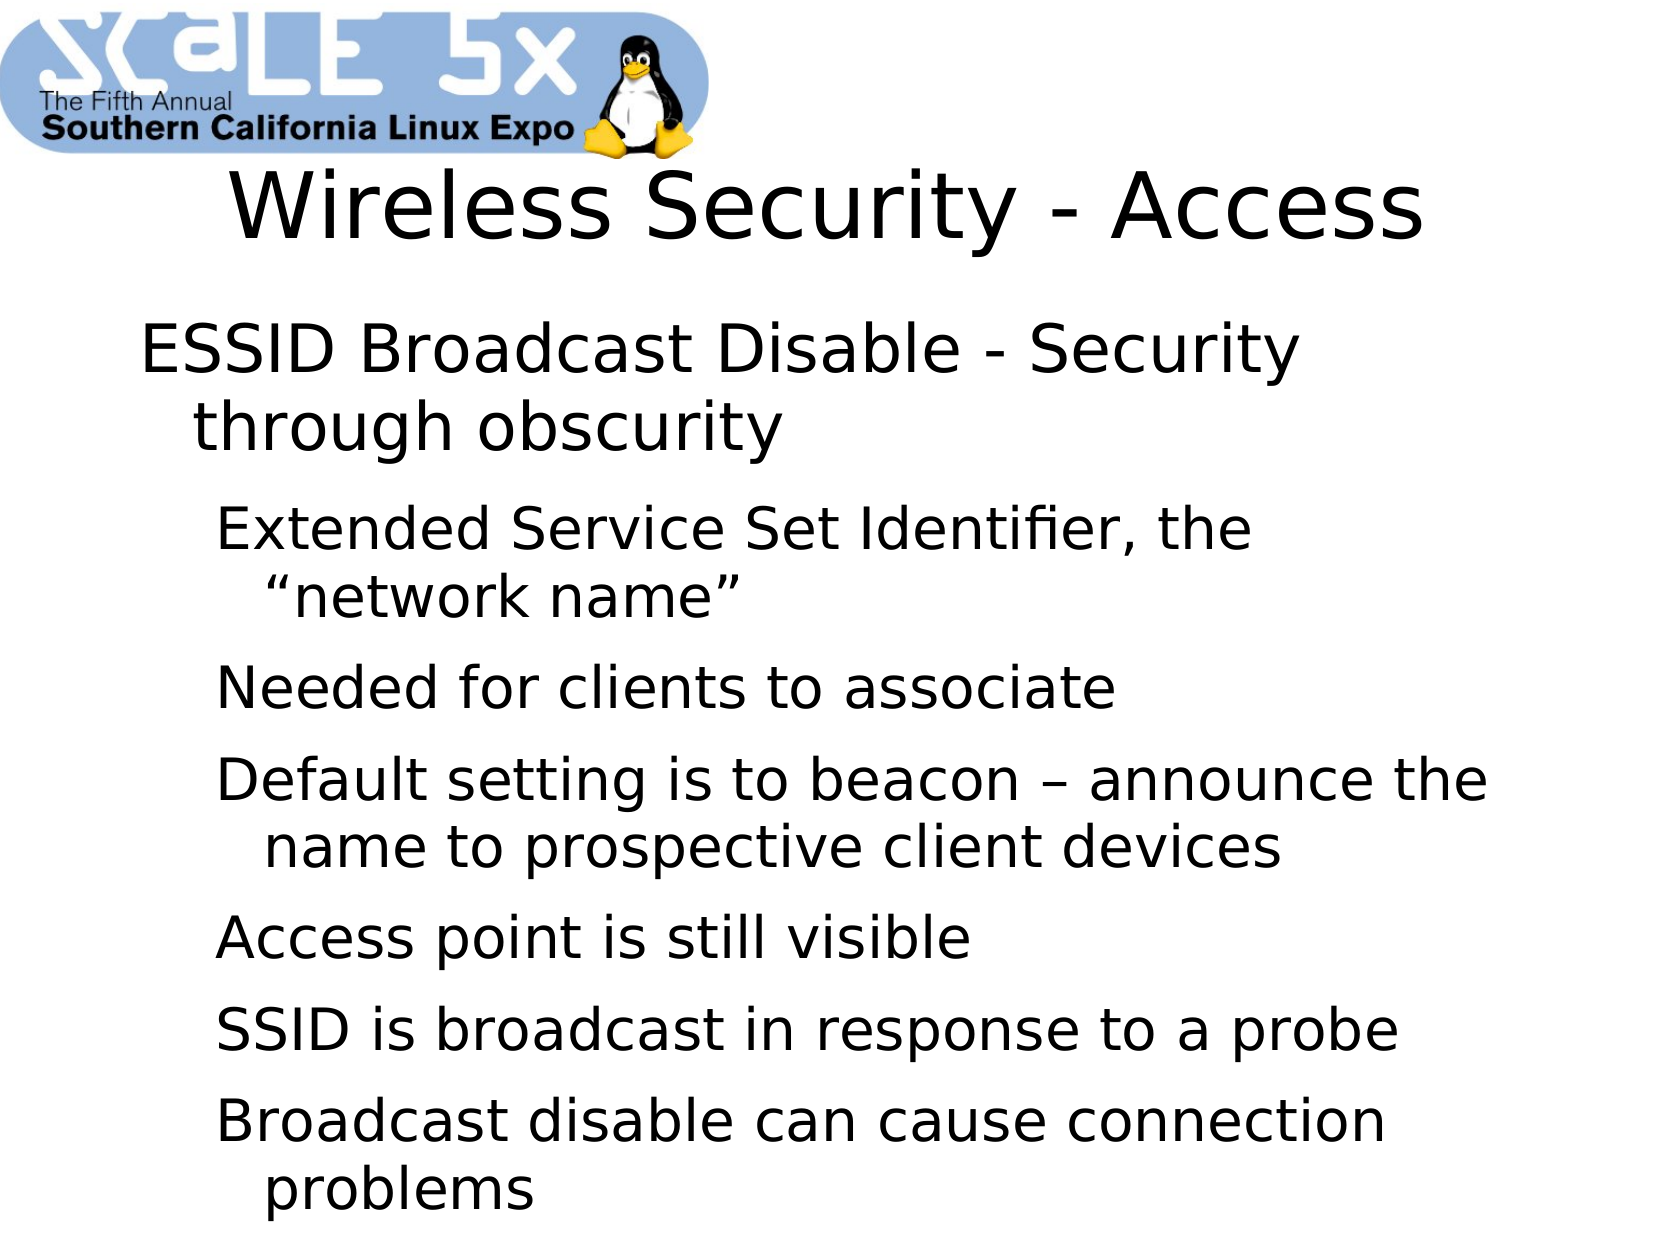

# Wireless Security - Access
ESSID Broadcast Disable - Security through obscurity
Extended Service Set Identifier, the “network name”
Needed for clients to associate
Default setting is to beacon – announce the name to prospective client devices
Access point is still visible
SSID is broadcast in response to a probe
Broadcast disable can cause connection problems